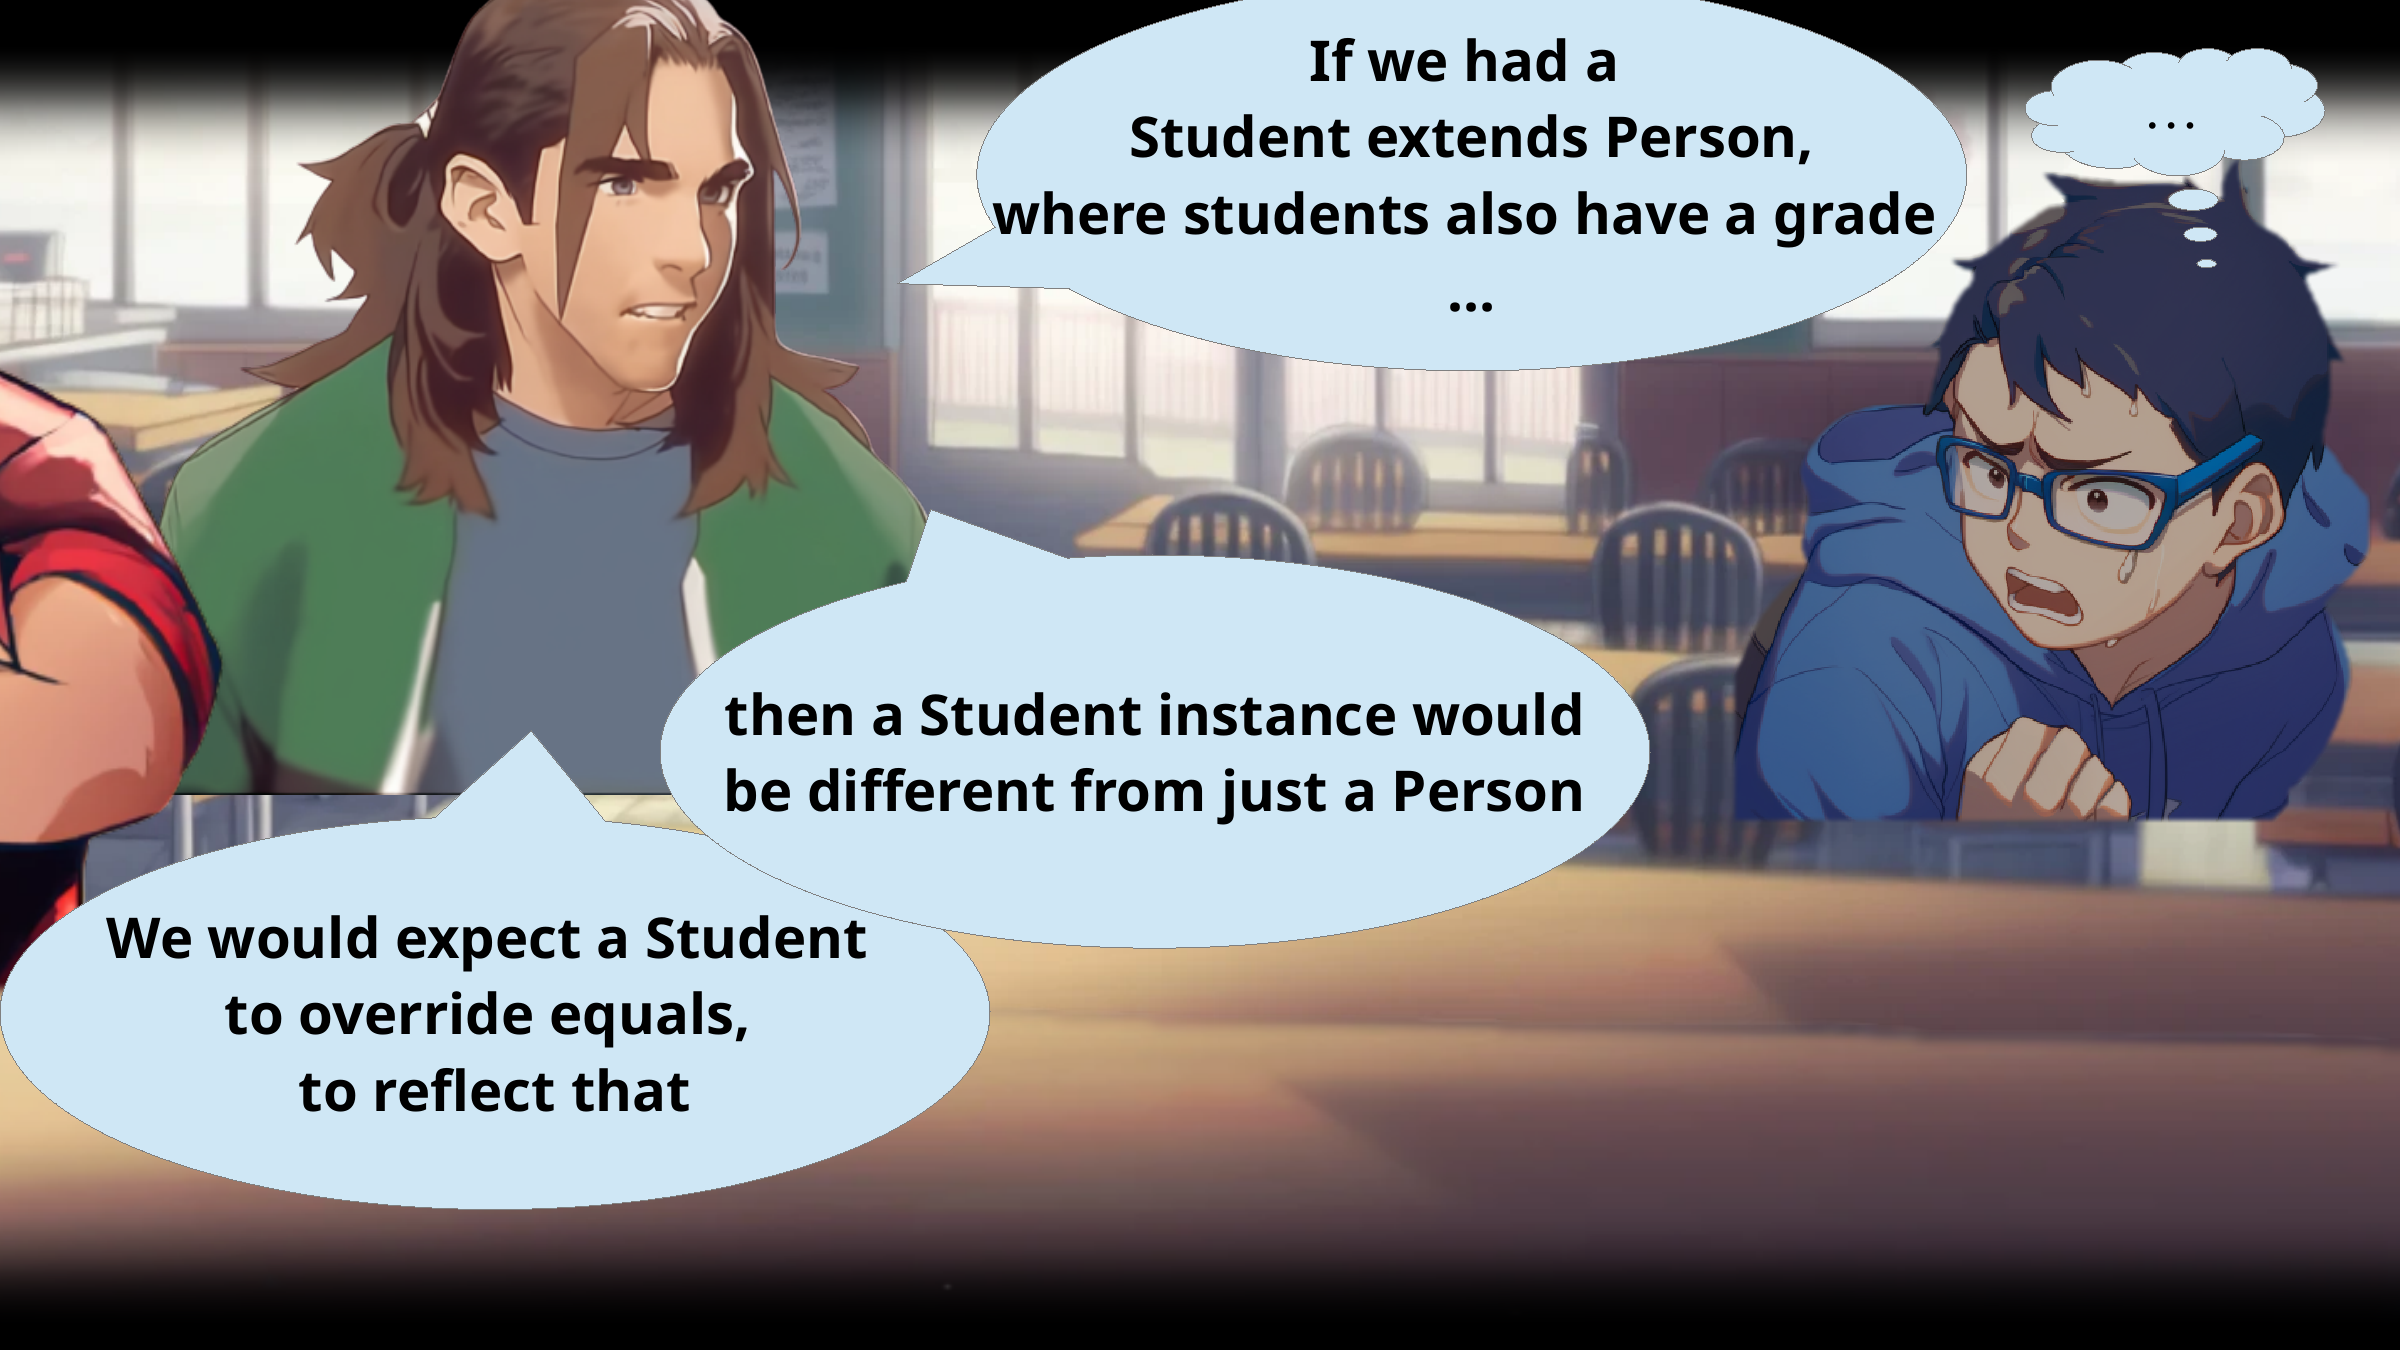

If we had a
Student extends Person,
where students also have a grade
…
 …
then a Student instance would
be different from just a Person
We would expect a Student
to override equals,
to reflect that